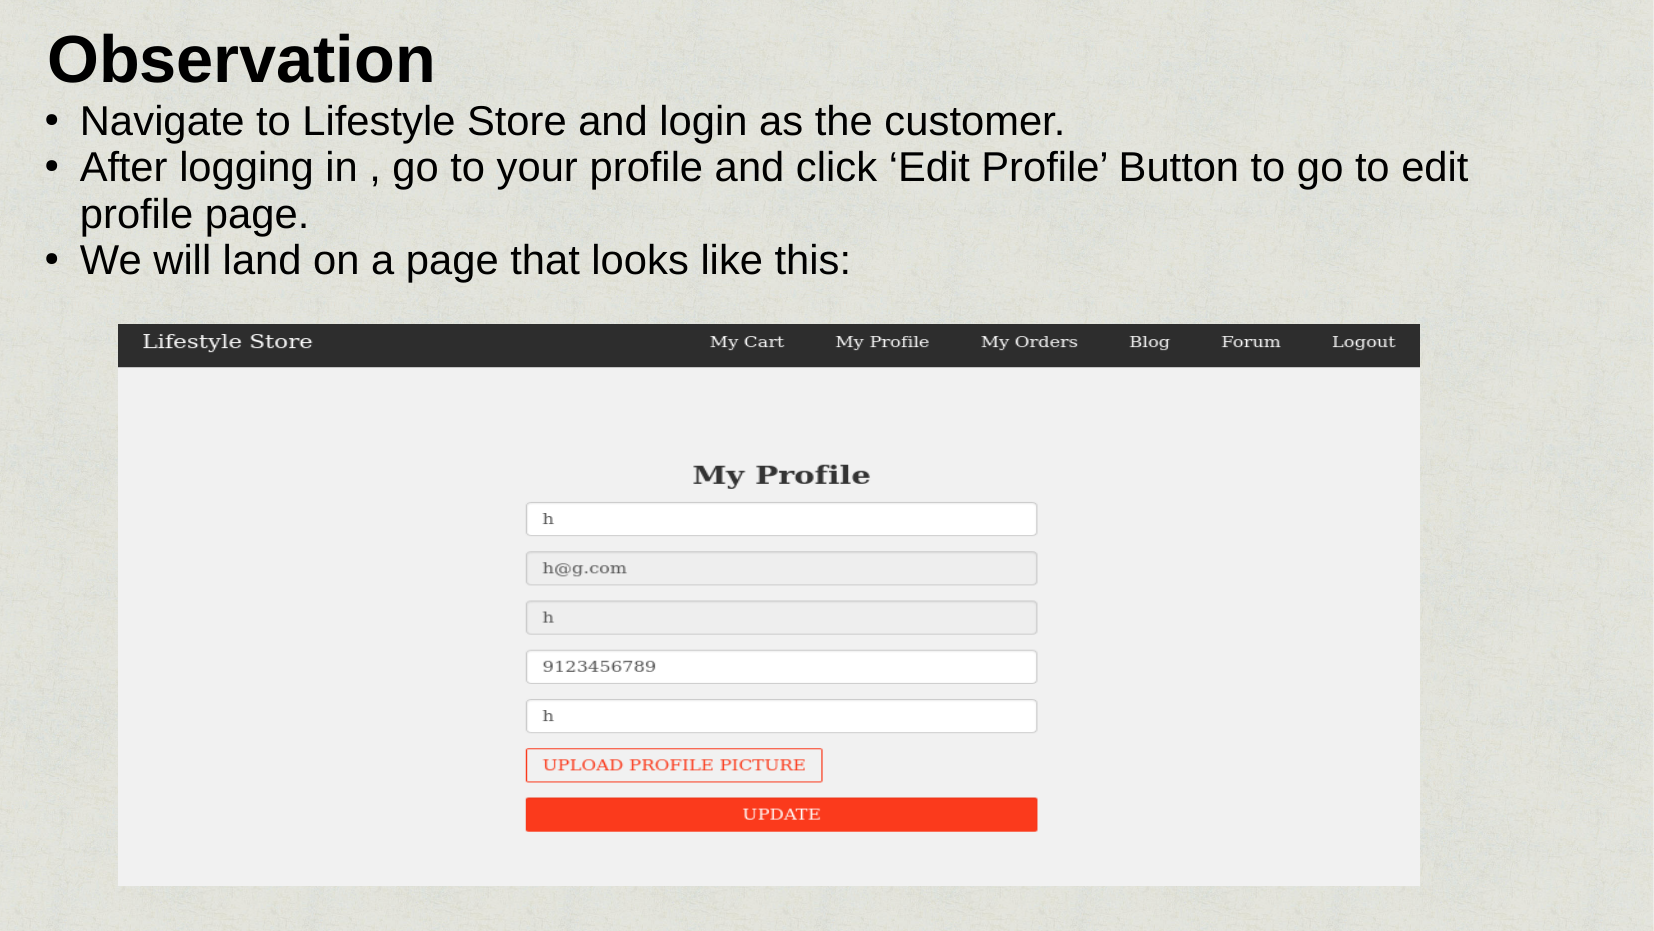

# Observation
Navigate to Lifestyle Store and login as the customer.
After logging in , go to your profile and click ‘Edit Profile’ Button to go to edit profile page.
We will land on a page that looks like this: